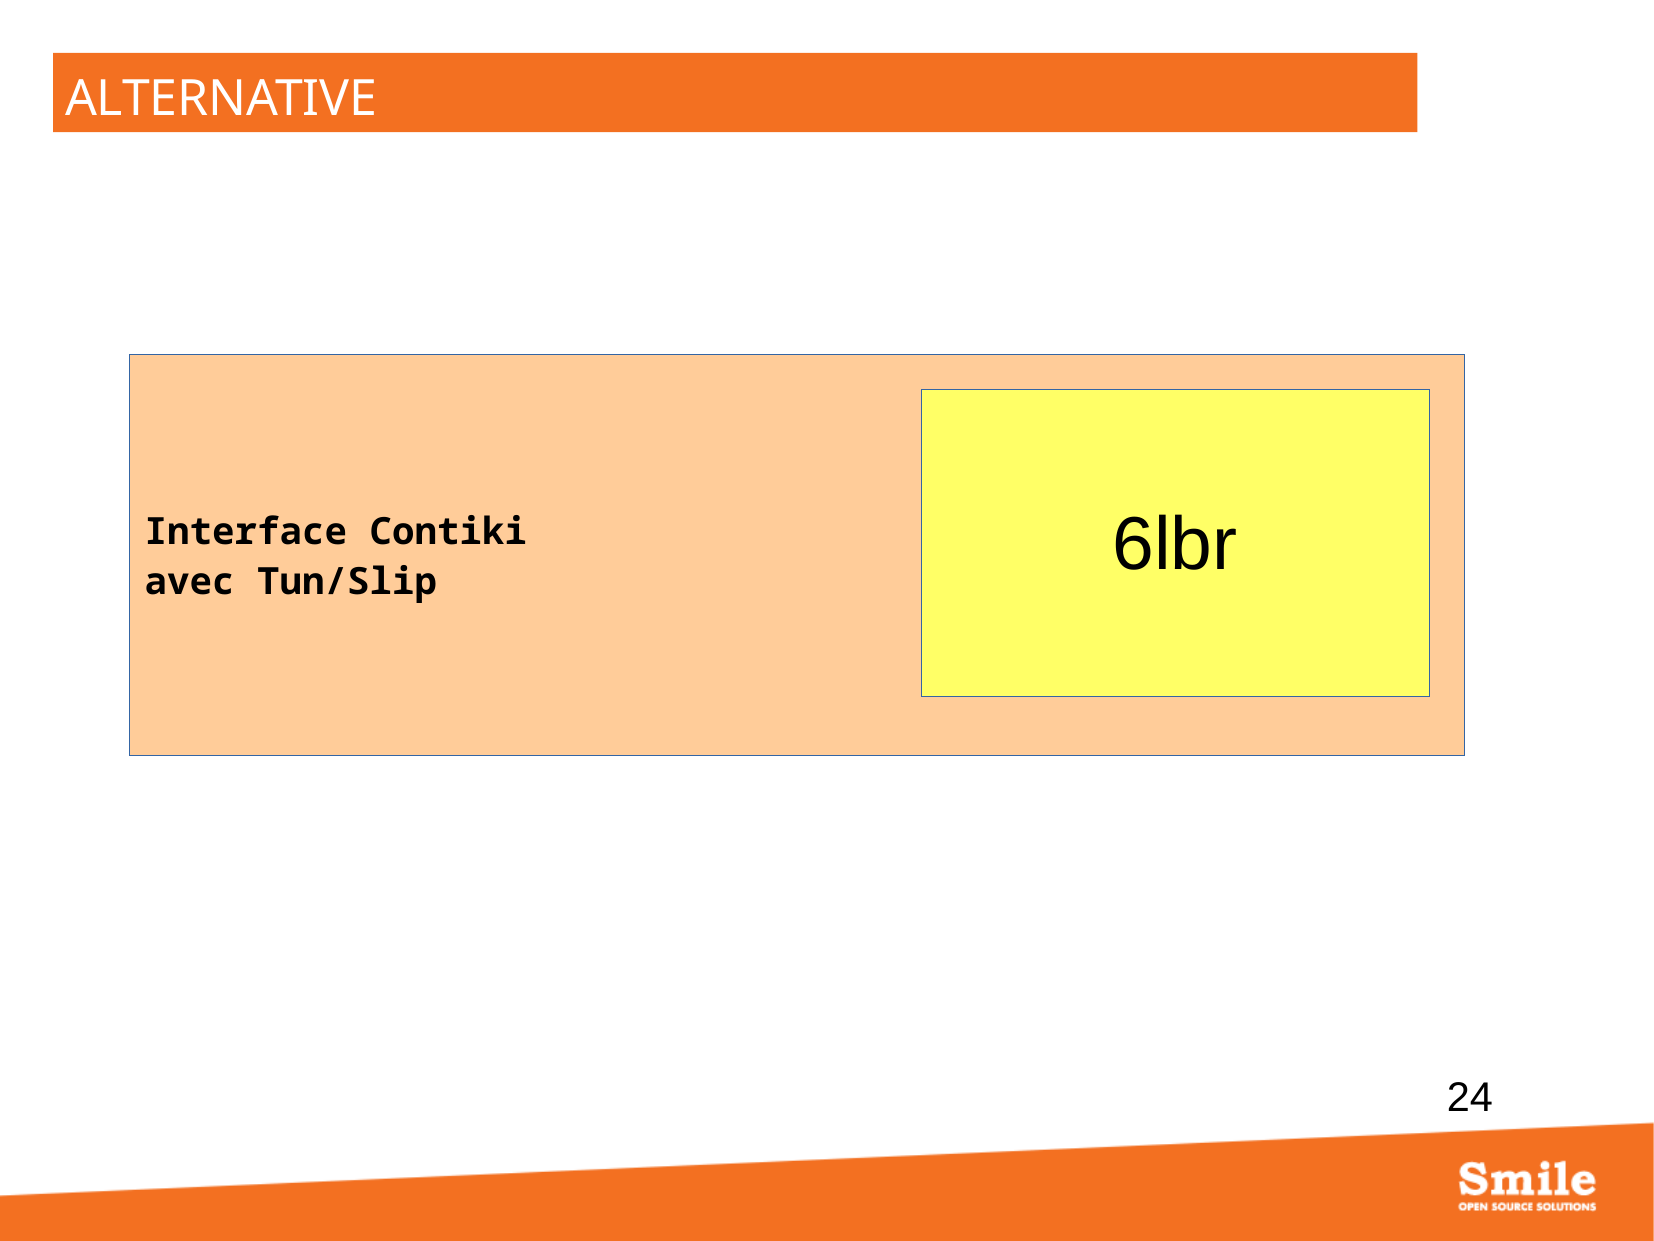

# Alternative
Interface Contiki
avec Tun/Slip
6lbr